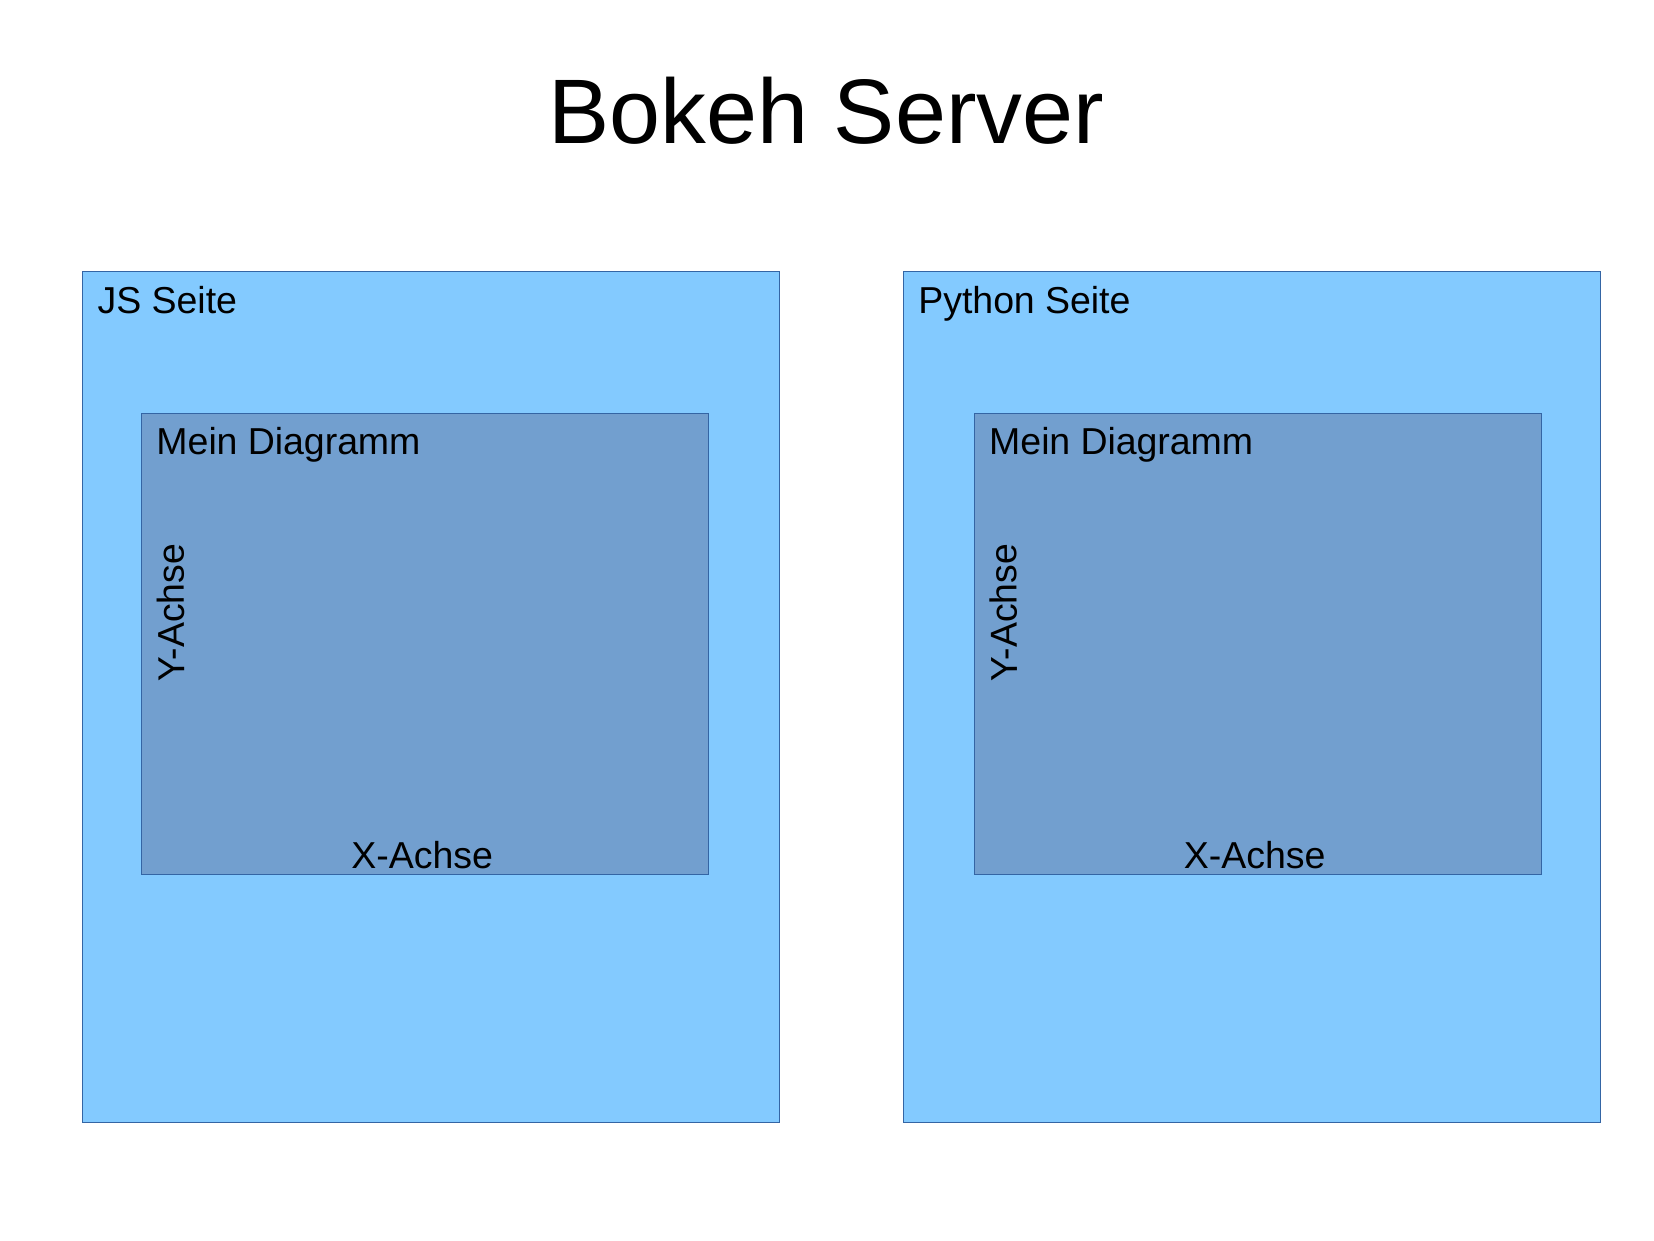

# Bokeh Server
JS Seite
Python Seite
Mein Diagramm
Mein Diagramm
Y-Achse
Y-Achse
X-Achse
X-Achse